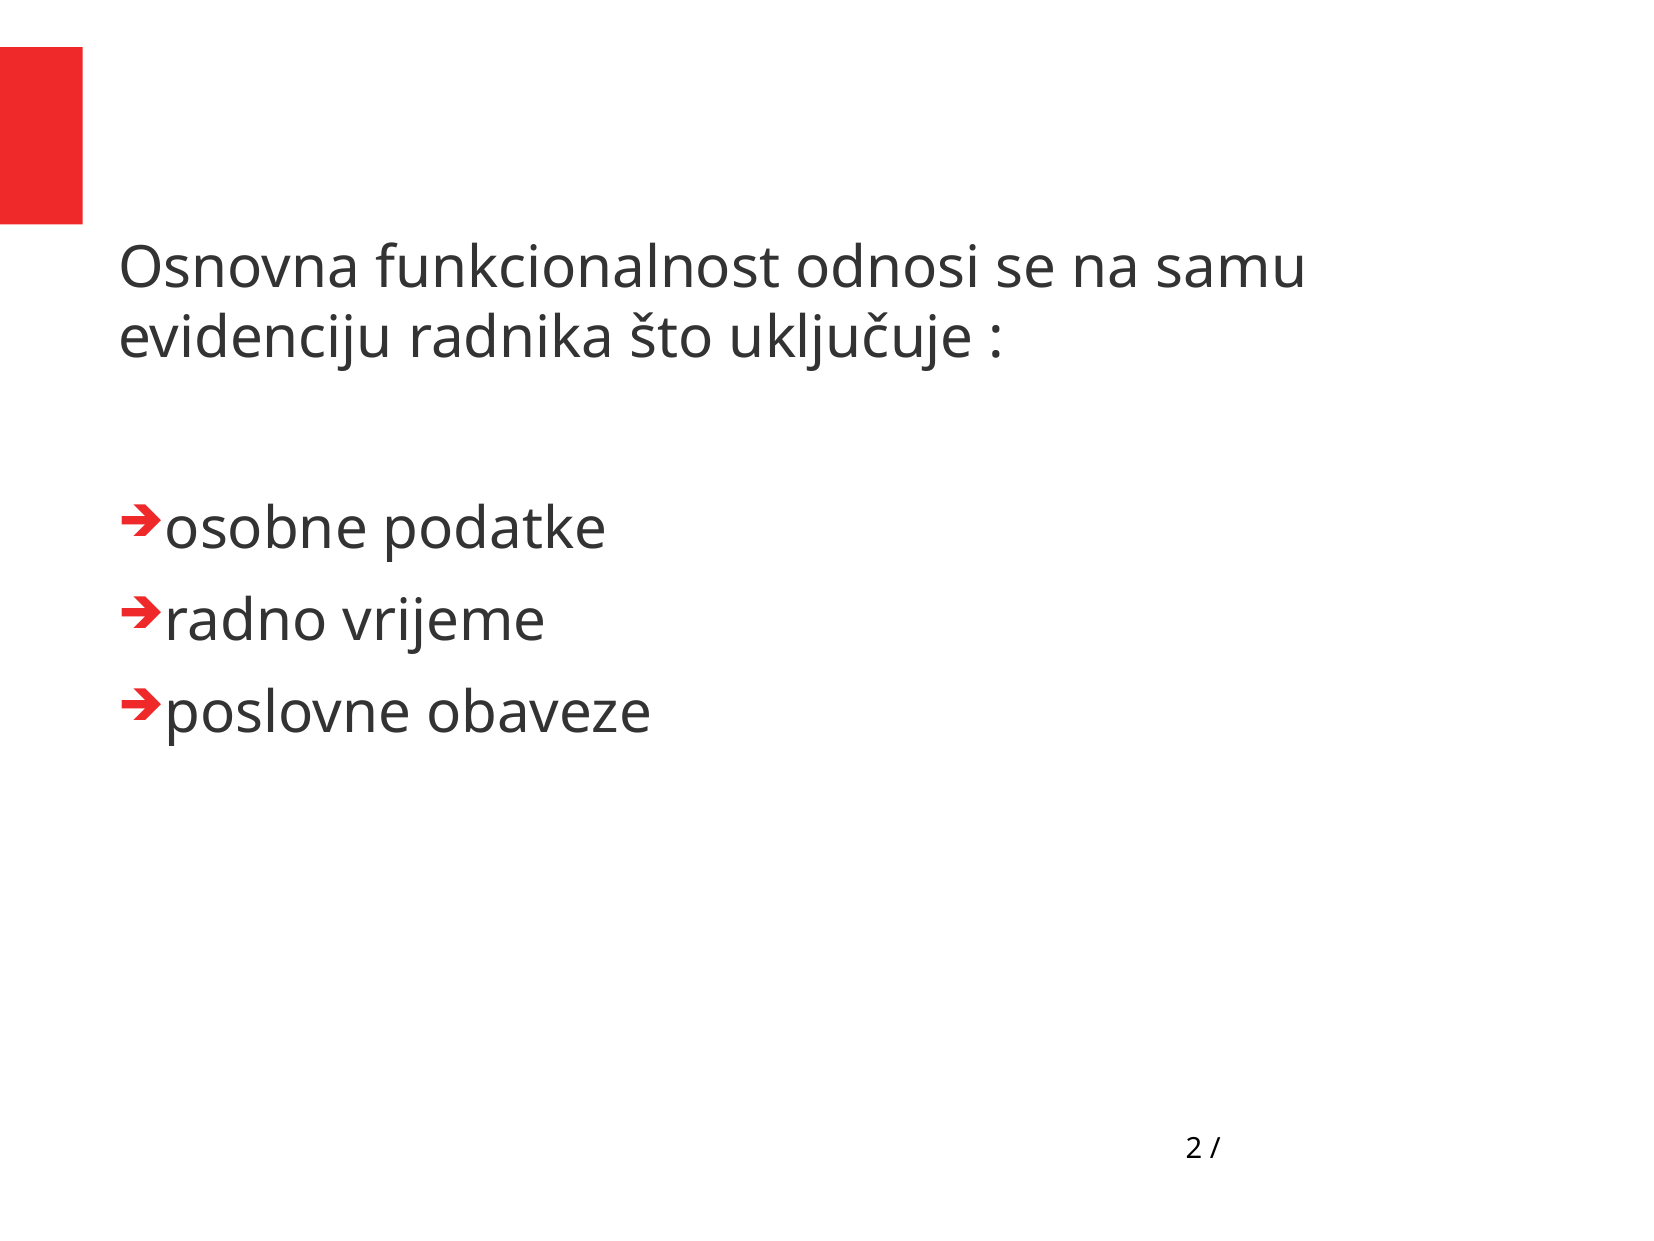

# Osnovna funkcionalnost odnosi se na samu evidenciju radnika što uključuje :
osobne podatke
radno vrijeme
poslovne obaveze
1 /